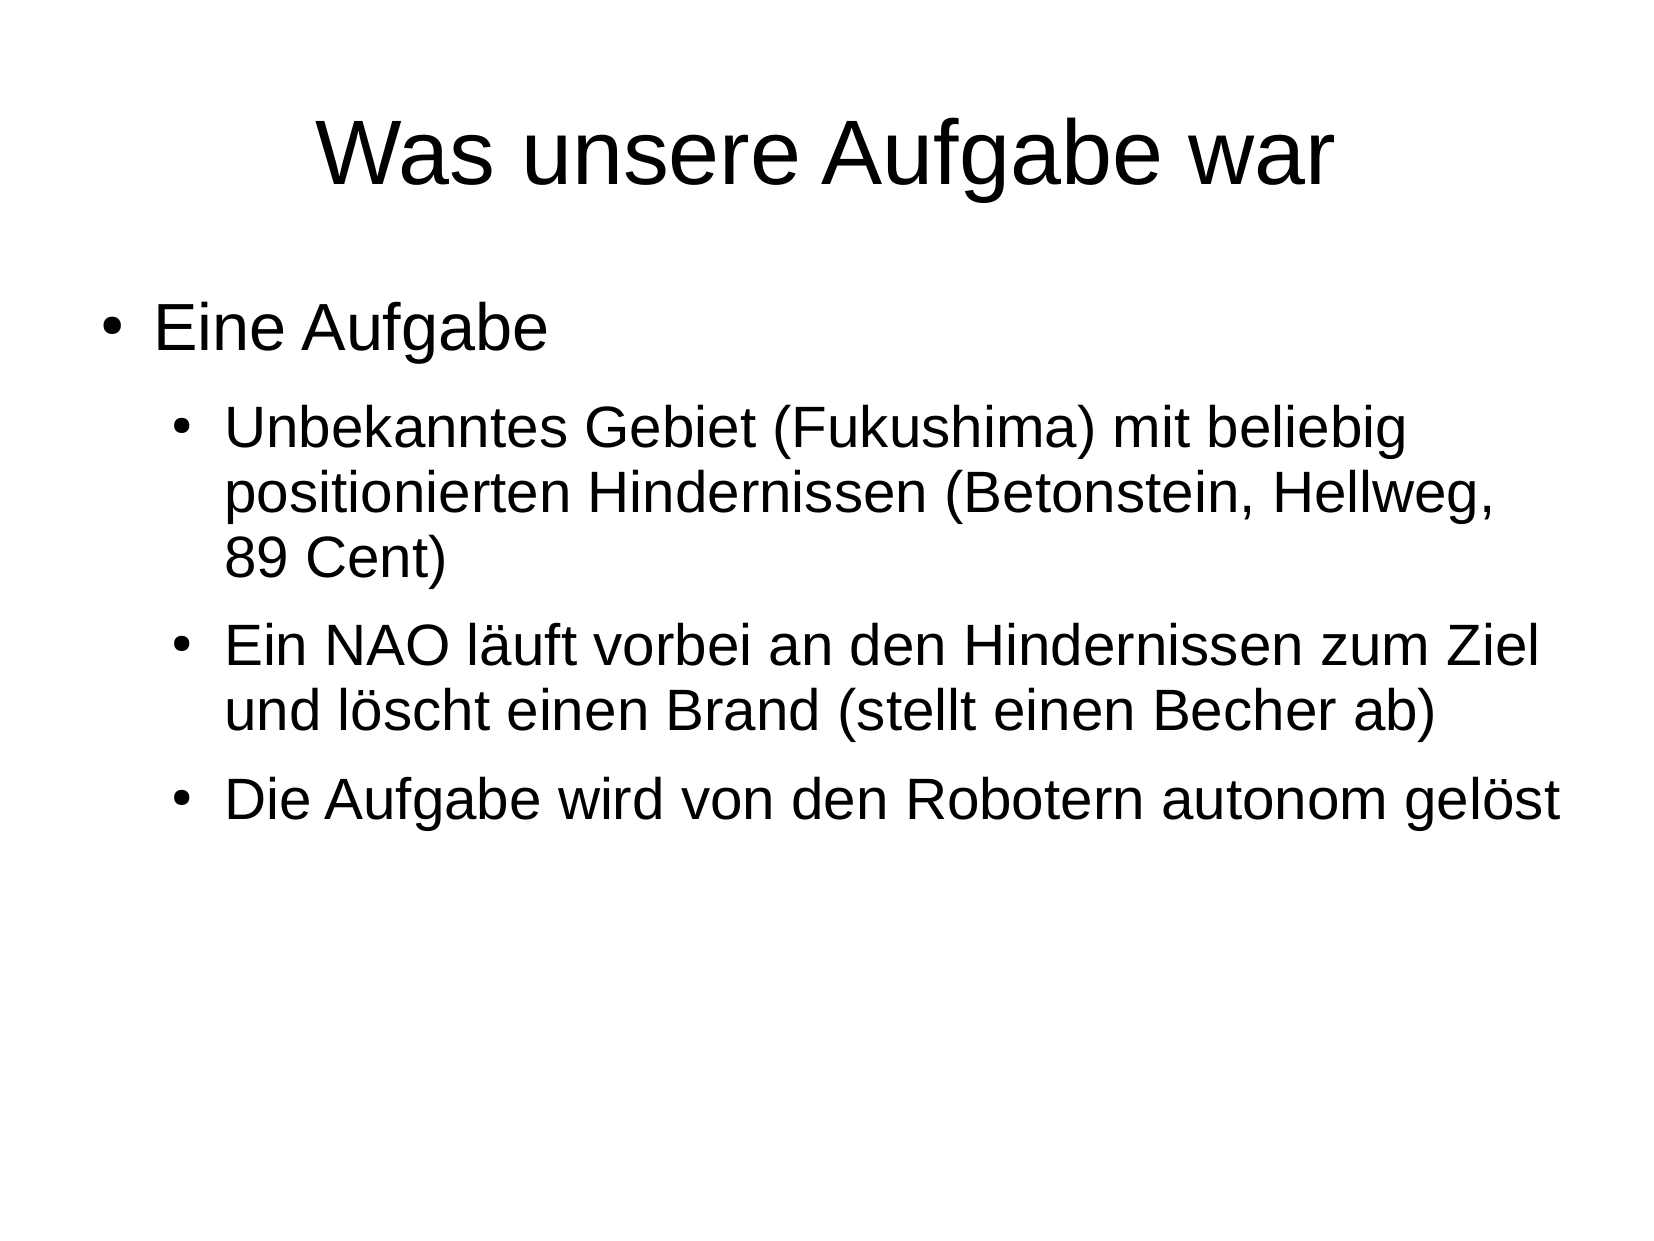

# Was unsere Aufgabe war
Eine Aufgabe
Unbekanntes Gebiet (Fukushima) mit beliebig positionierten Hindernissen (Betonstein, Hellweg, 89 Cent)
Ein NAO läuft vorbei an den Hindernissen zum Ziel und löscht einen Brand (stellt einen Becher ab)
Die Aufgabe wird von den Robotern autonom gelöst